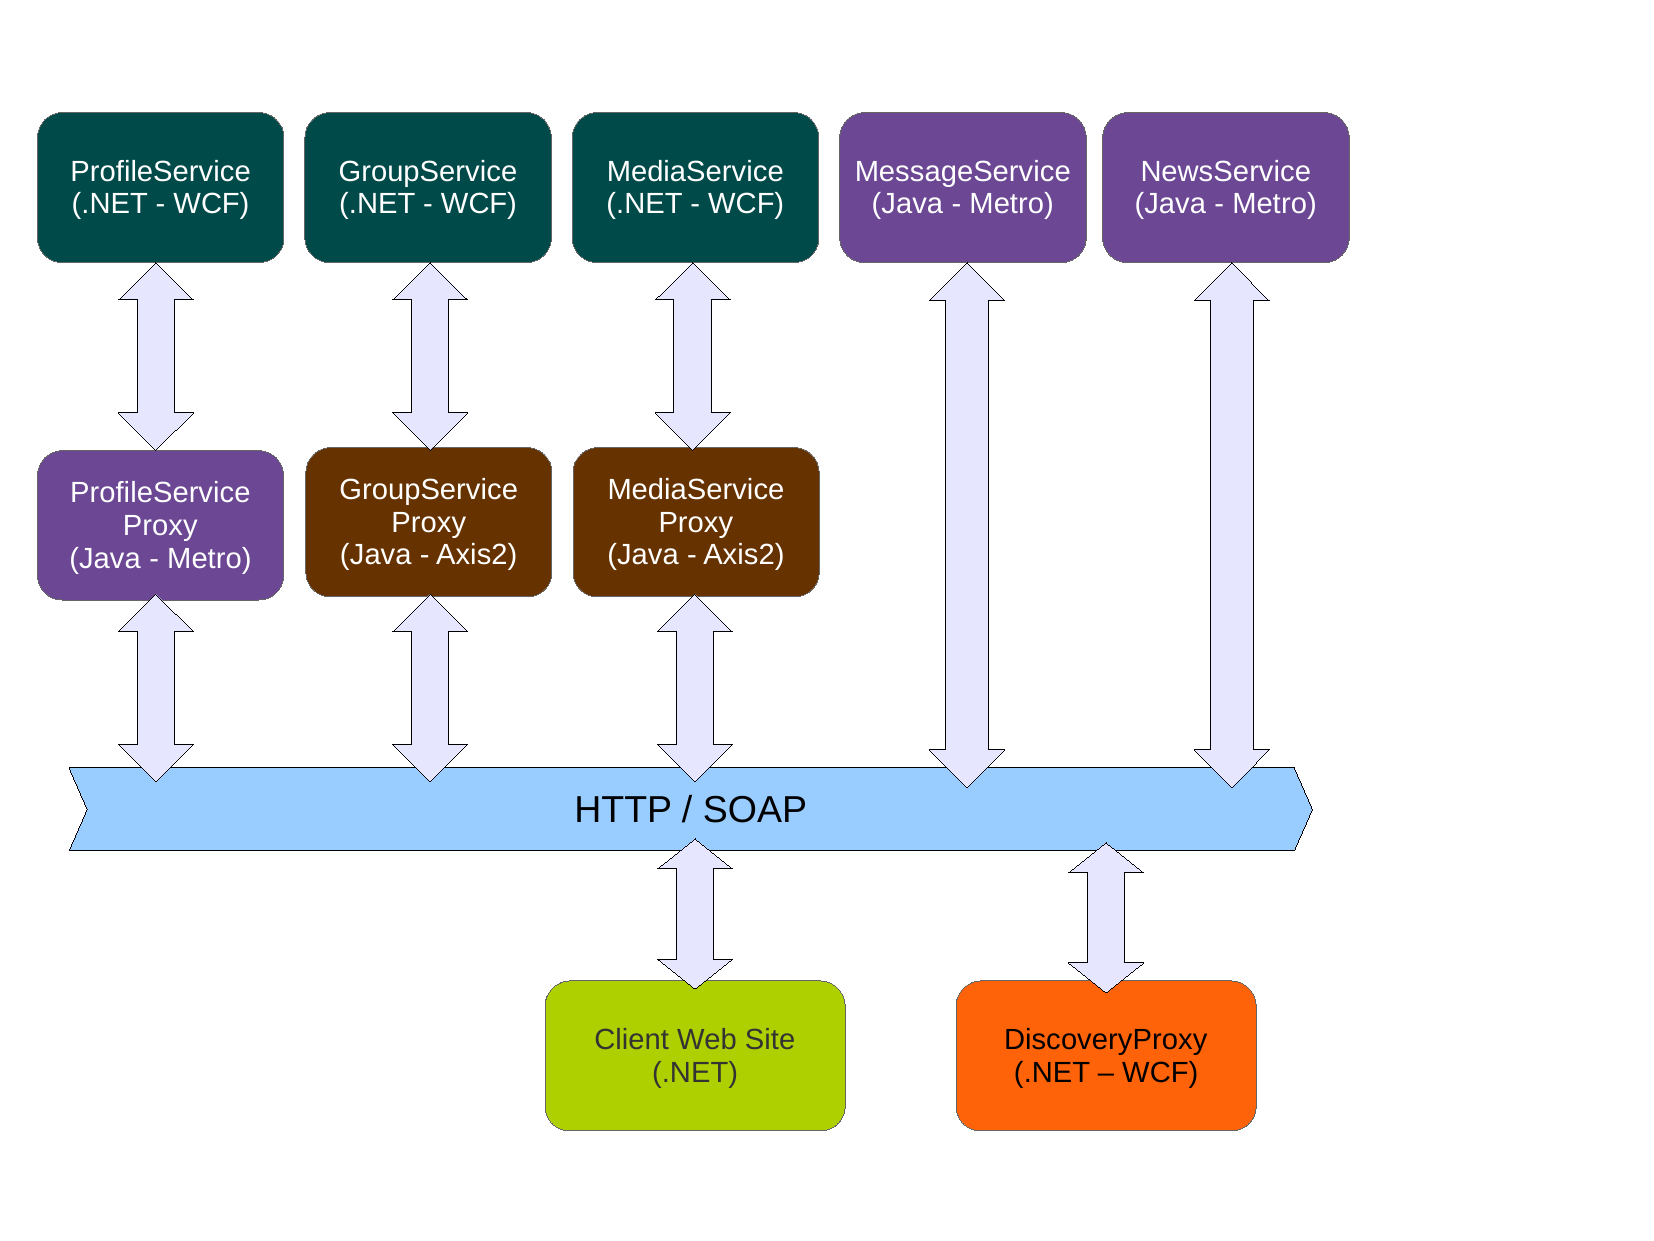

ProfileService
(.NET - WCF)
GroupService
(.NET - WCF)
MediaService
(.NET - WCF)
MessageService
(Java - Metro)
NewsService
(Java - Metro)
GroupService
Proxy
(Java - Axis2)
MediaService
Proxy
(Java - Axis2)
ProfileService
Proxy
(Java - Metro)
HTTP / SOAP
Client Web Site
(.NET)
DiscoveryProxy
(.NET – WCF)